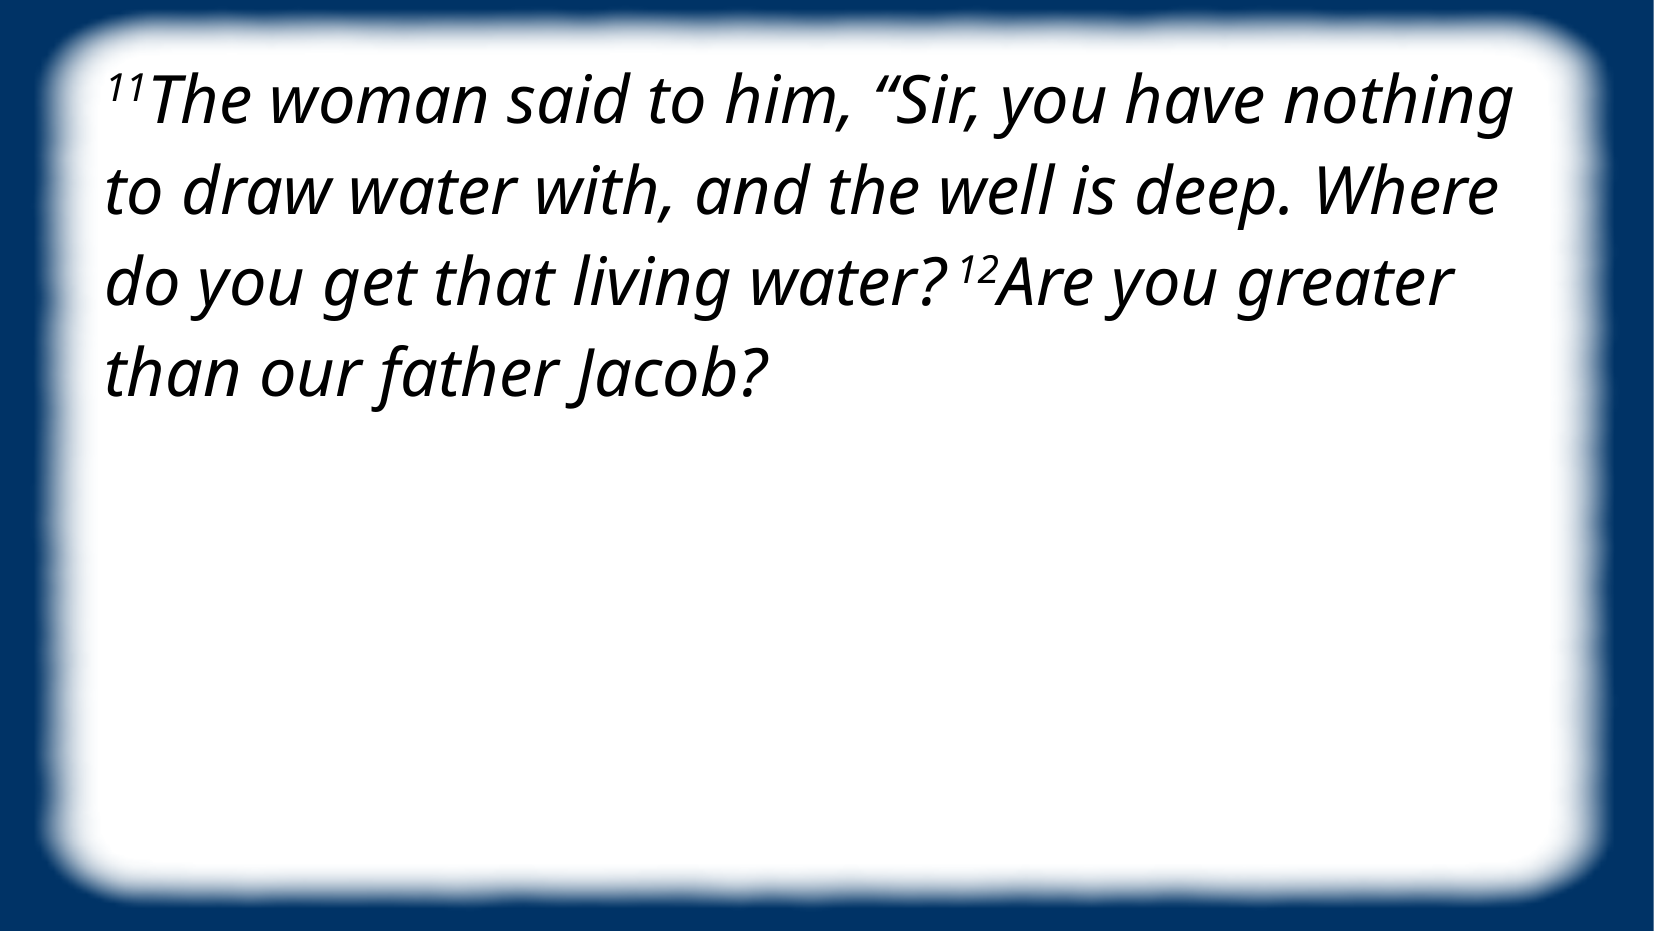

11The woman said to him, “Sir, you have nothing to draw water with, and the well is deep. Where do you get that living water? 12Are you greater than our father Jacob?